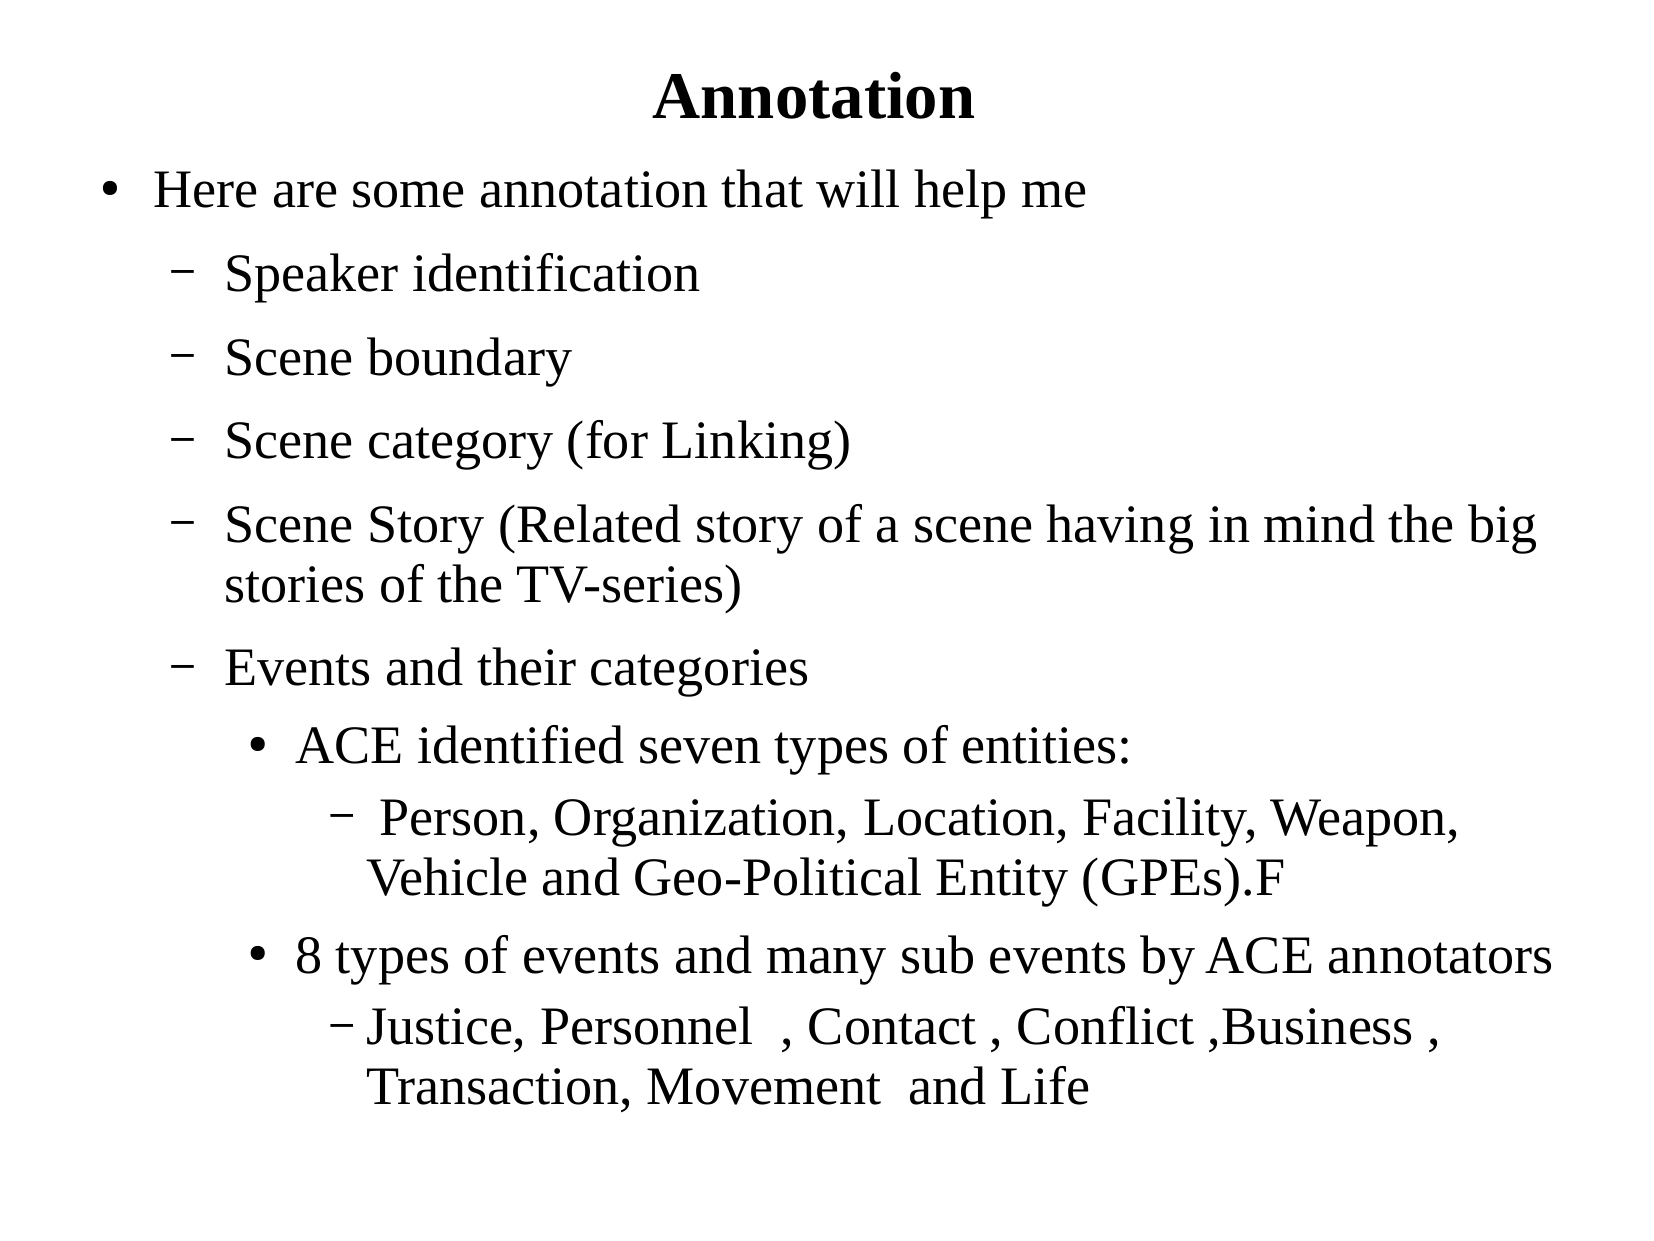

# Annotation
Here are some annotation that will help me
Speaker identification
Scene boundary
Scene category (for Linking)
Scene Story (Related story of a scene having in mind the big stories of the TV-series)
Events and their categories
ACE identified seven types of entities:
 Person, Organization, Location, Facility, Weapon, Vehicle and Geo-Political Entity (GPEs).F
8 types of events and many sub events by ACE annotators
Justice, Personnel , Contact , Conflict ,Business , Transaction, Movement and Life